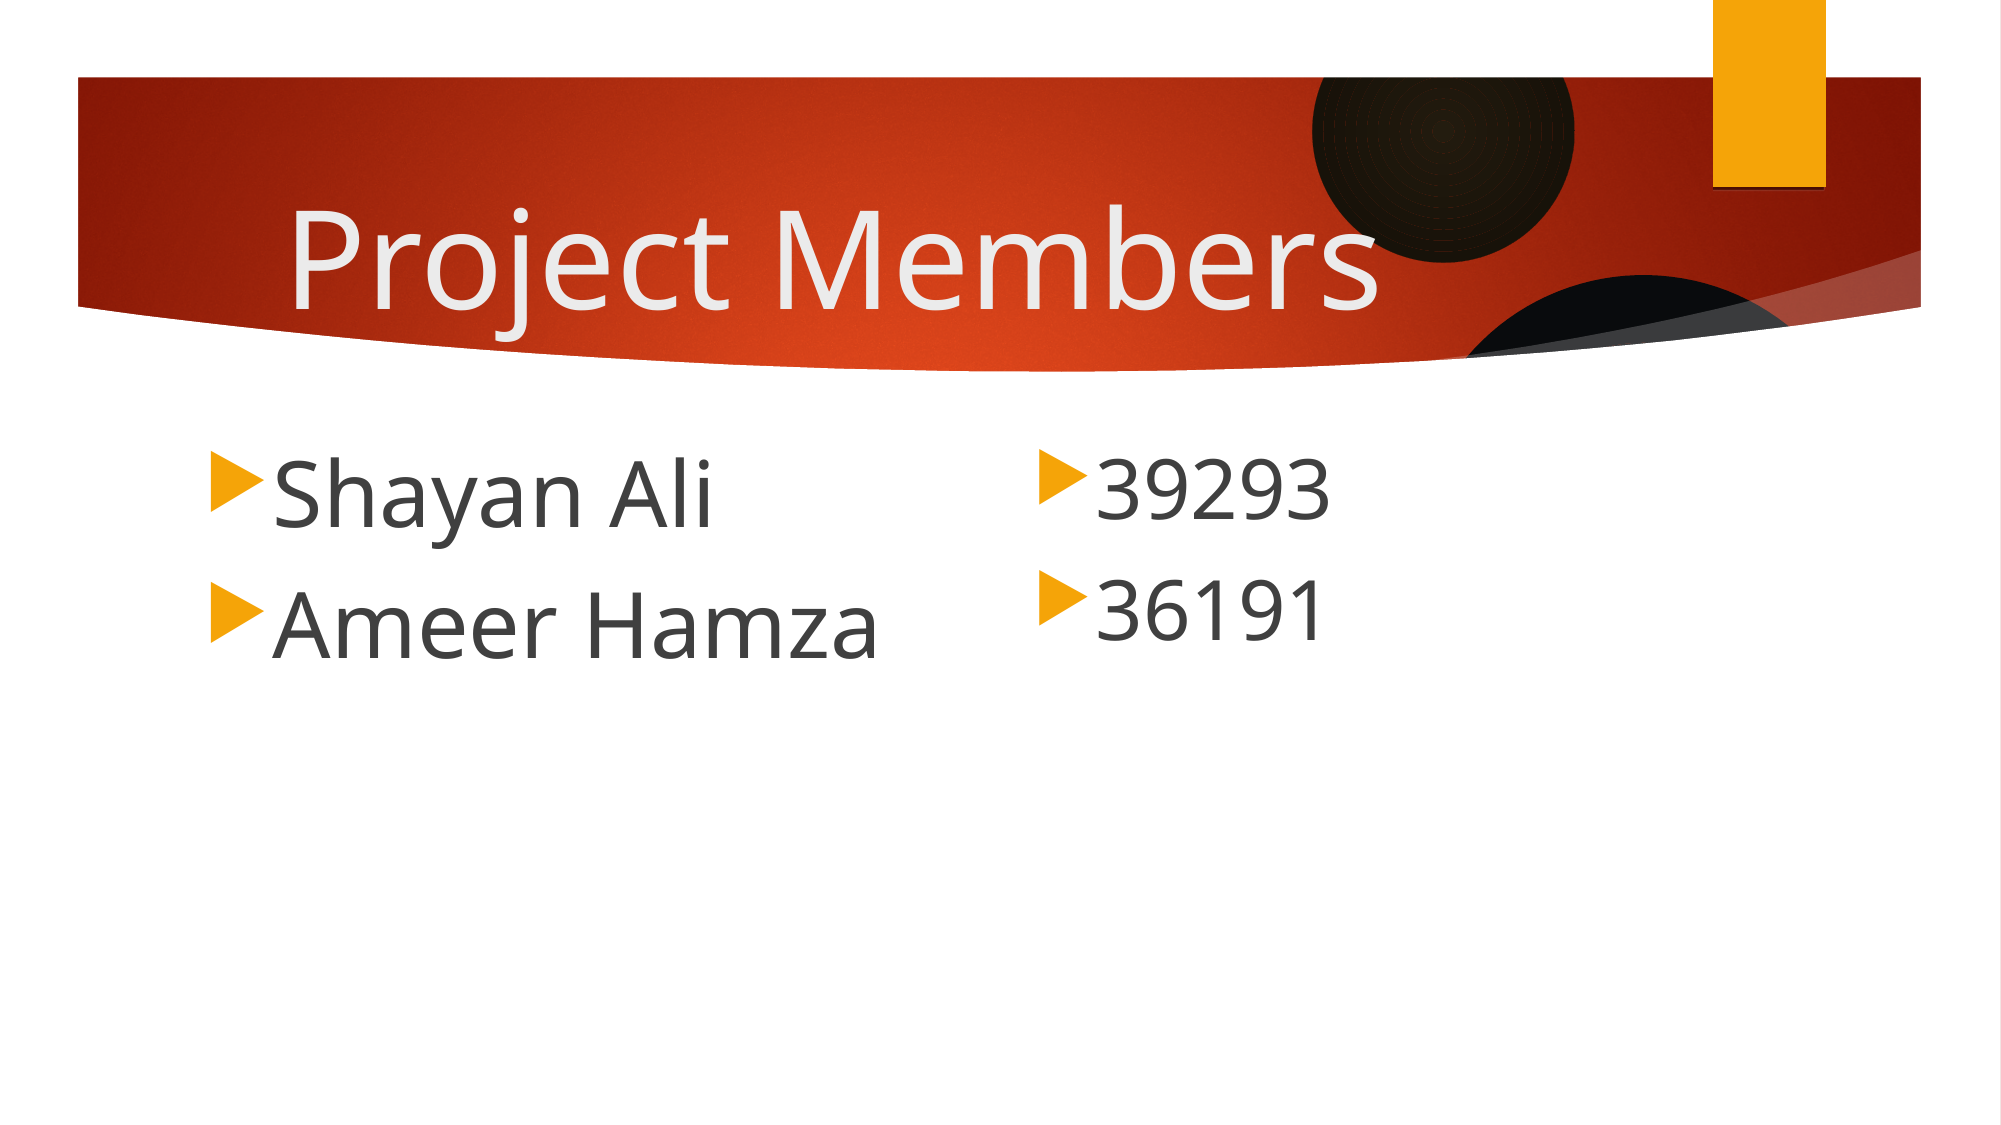

# Project Members
Shayan Ali
Ameer Hamza
39293
36191